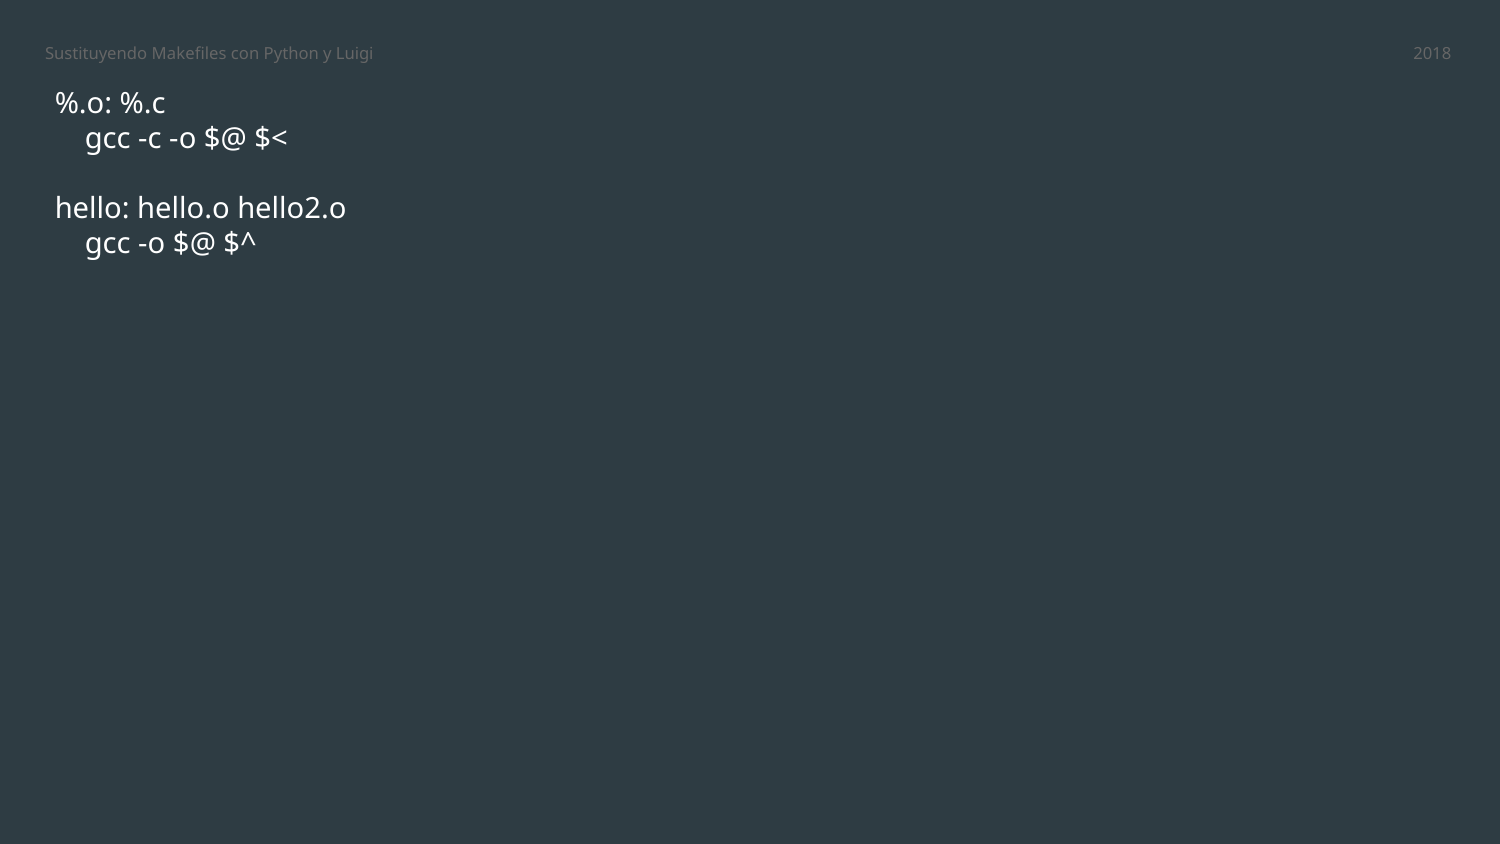

# %.o: %.c
 gcc -c -o $@ $<
hello: hello.o hello2.o
 gcc -o $@ $^